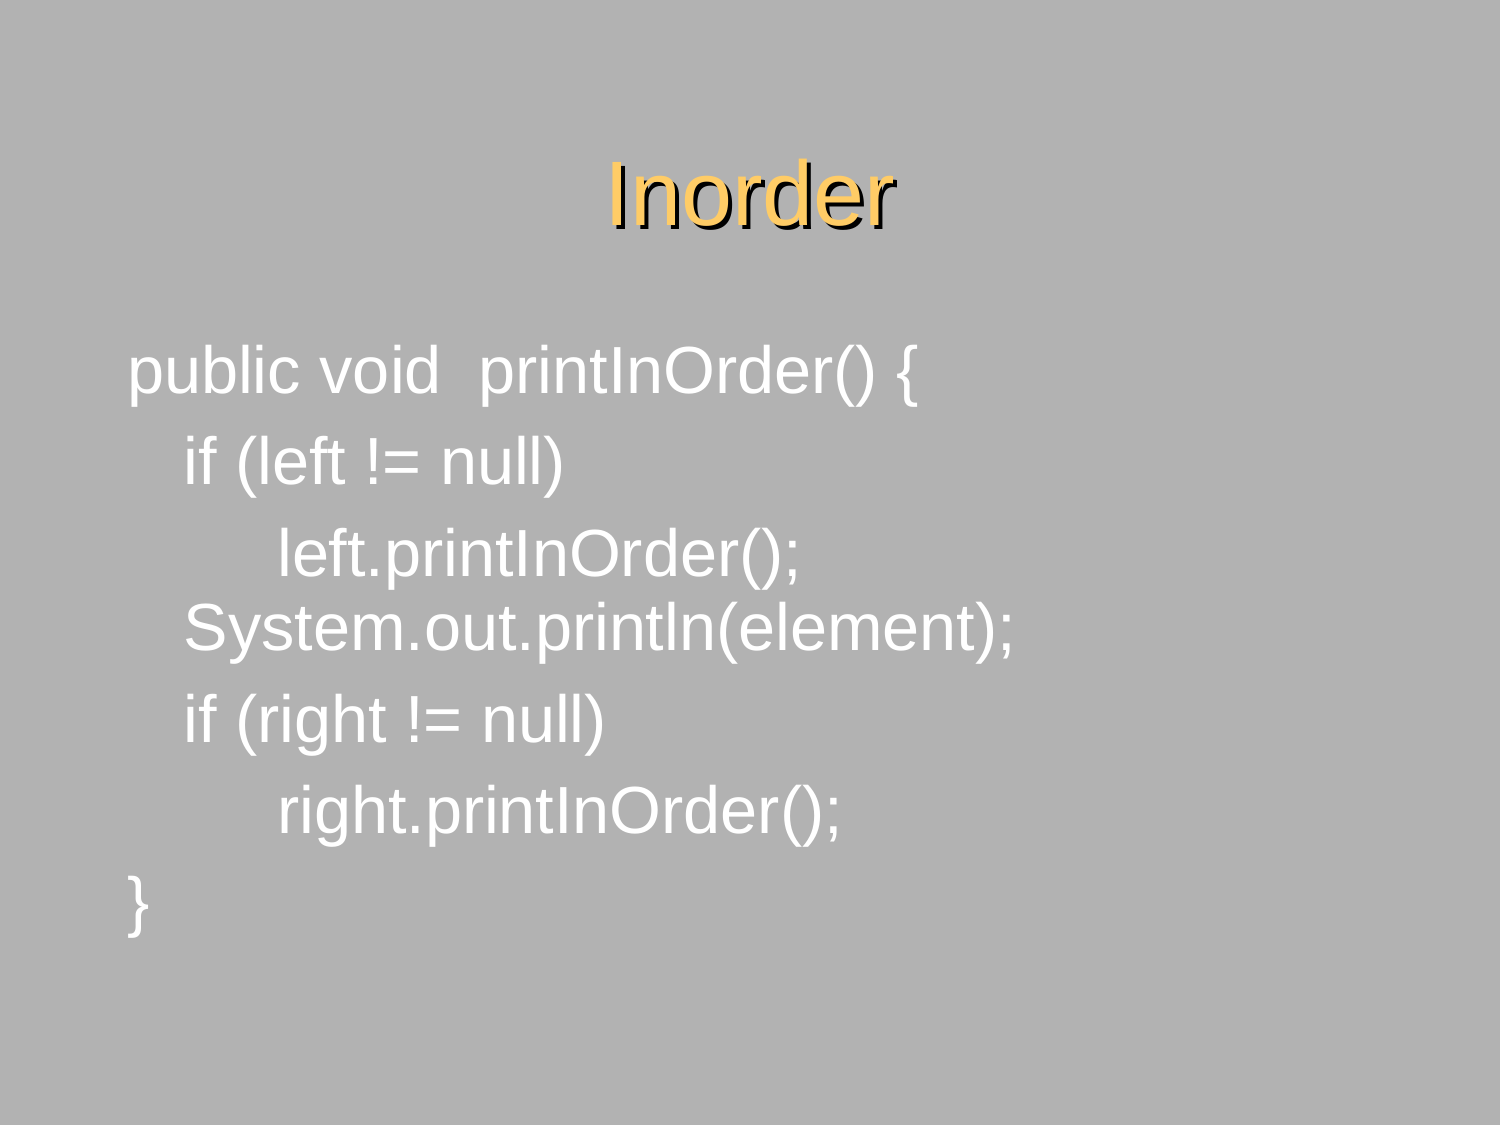

# Inorder
public void printInOrder() {
	if (left != null)
		left.printInOrder(); System.out.println(element);
	if (right != null)
		right.printInOrder();
}